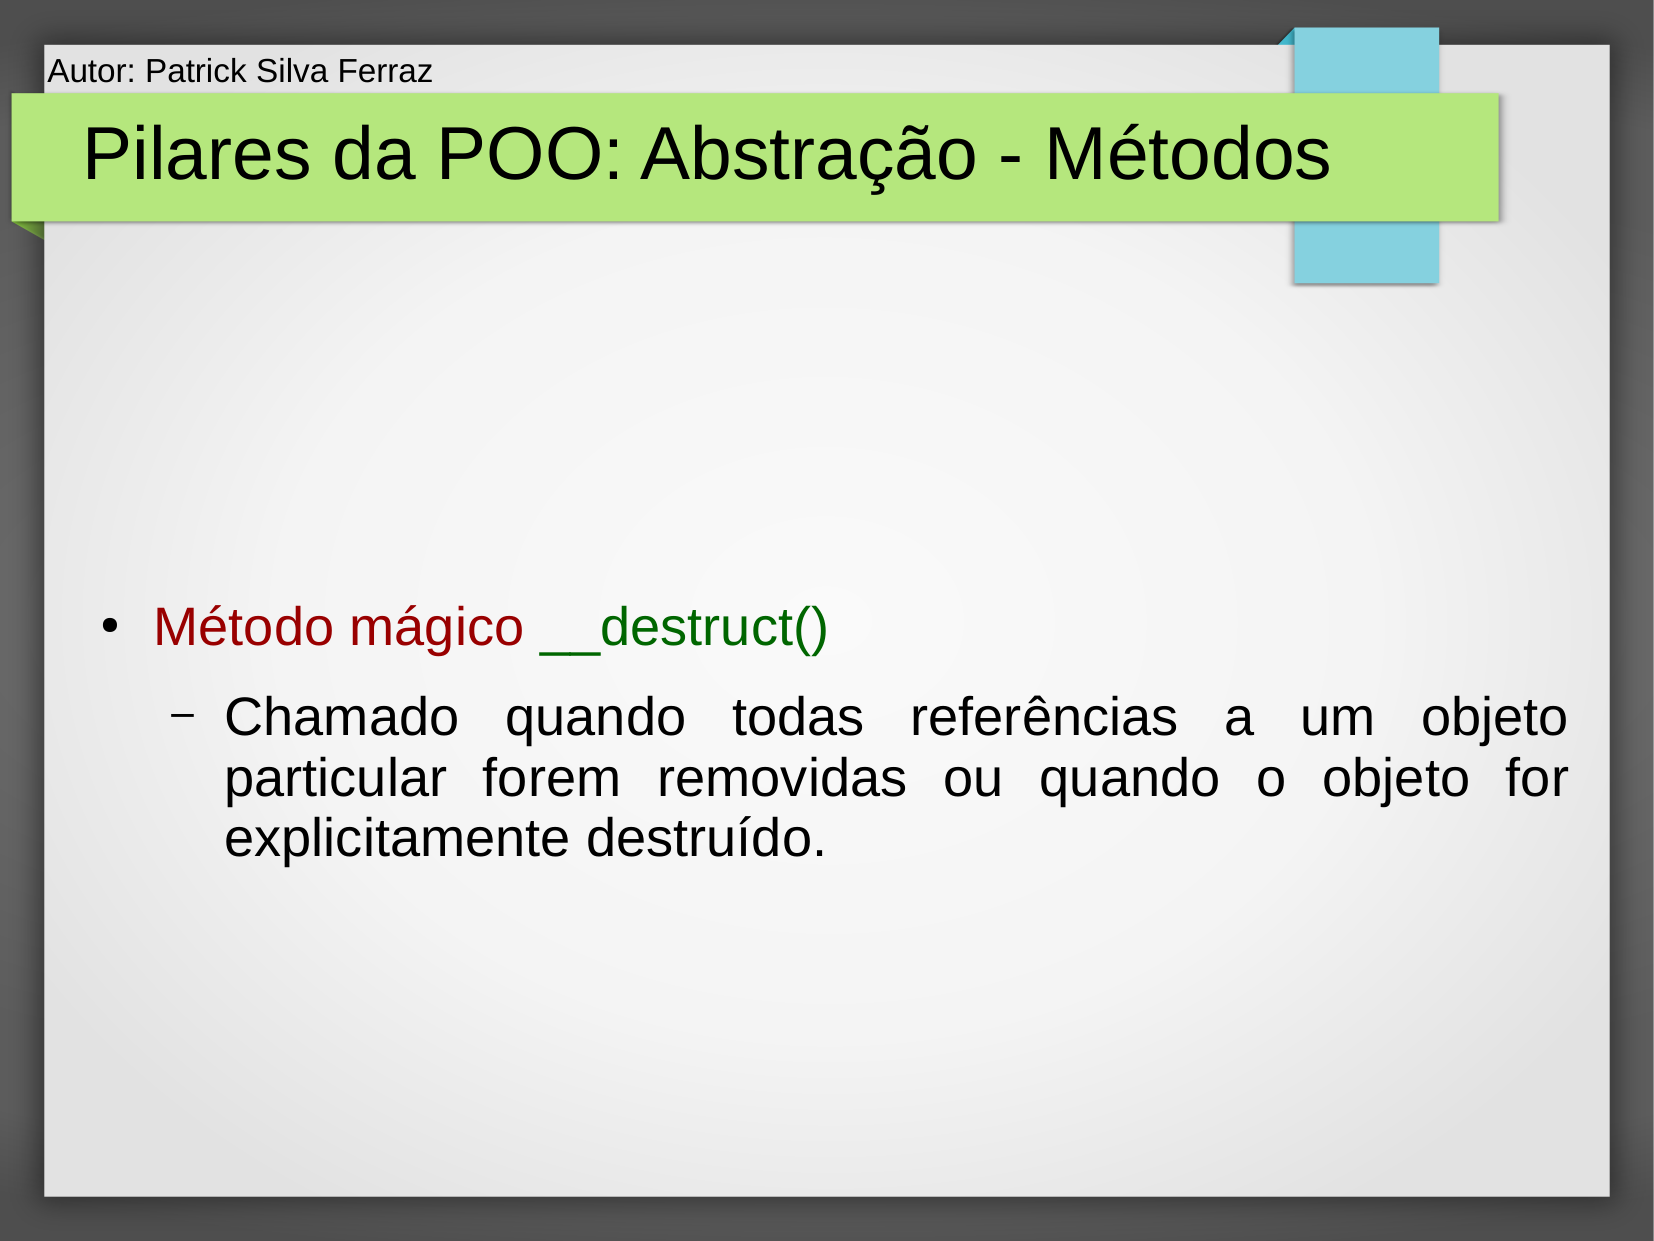

Autor: Patrick Silva Ferraz
# Pilares da POO: Abstração - Métodos
Método mágico __destruct()
Chamado quando todas referências a um objeto particular forem removidas ou quando o objeto for explicitamente destruído.